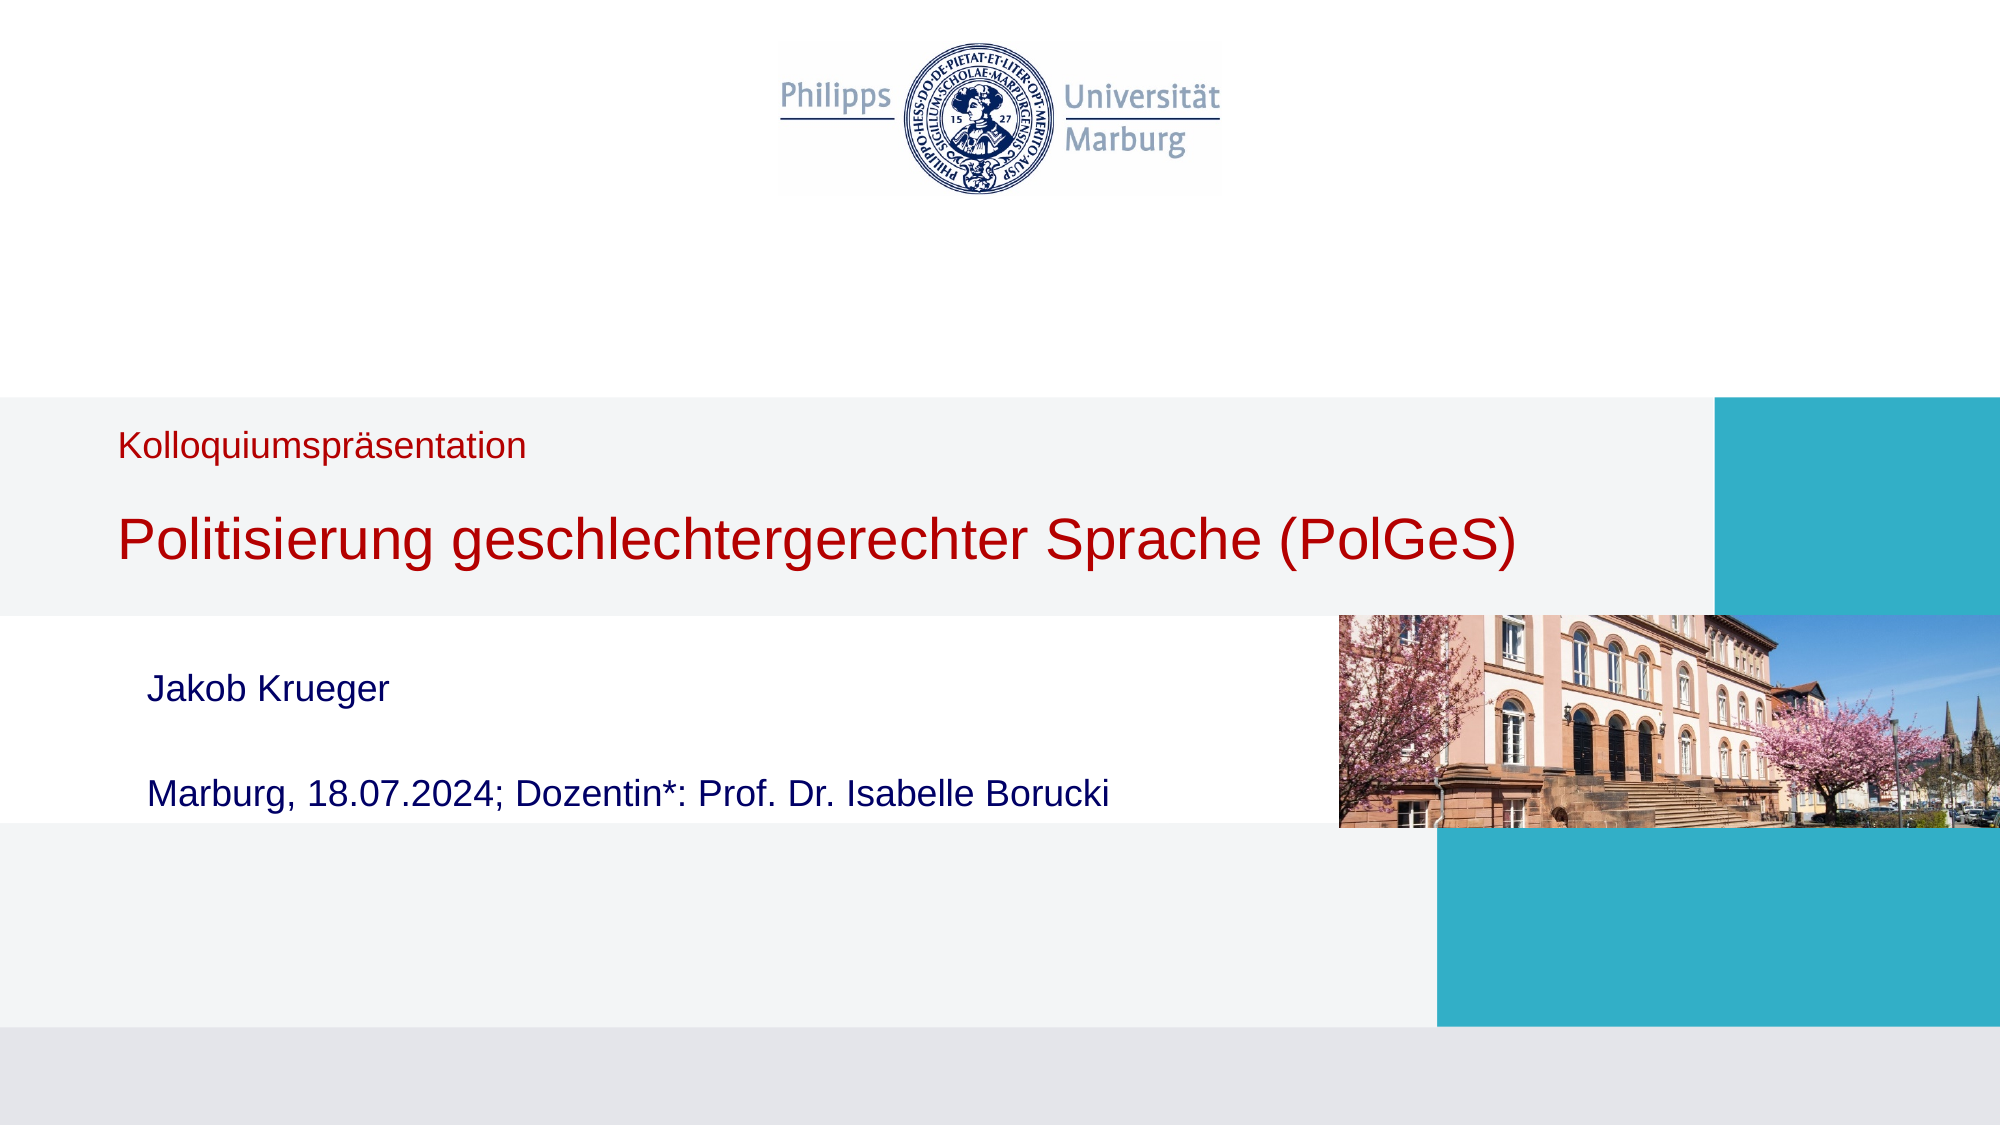

# Kolloquiumspräsentation Politisierung geschlechtergerechter Sprache (PolGeS)
Jakob Krueger
Marburg, 18.07.2024; Dozentin*: Prof. Dr. Isabelle Borucki